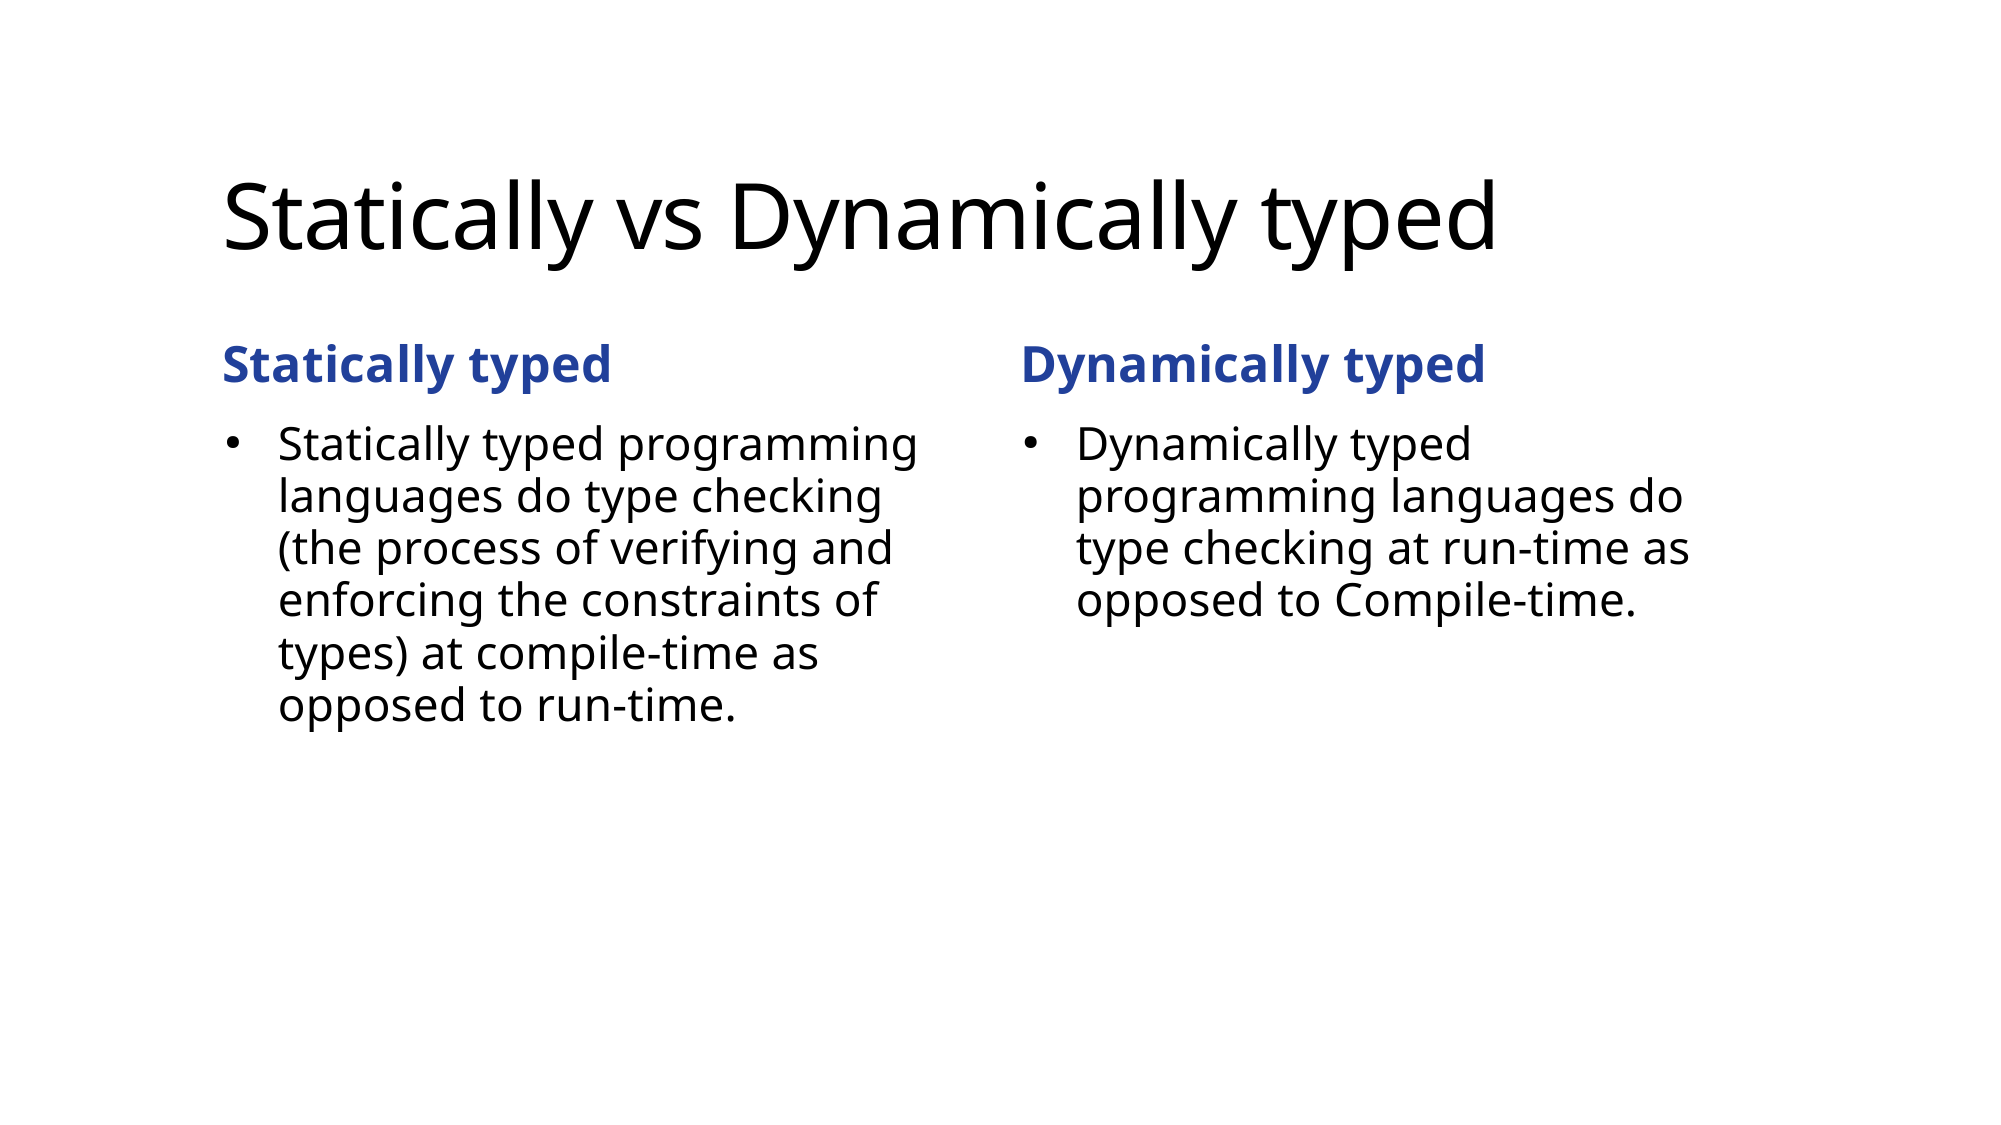

# Statically vs Dynamically typed
Statically typed
Dynamically typed
Statically typed programming languages do type checking (the process of verifying and enforcing the constraints of types) at compile-time as opposed to run-time.
Dynamically typed programming languages do type checking at run-time as opposed to Compile-time.